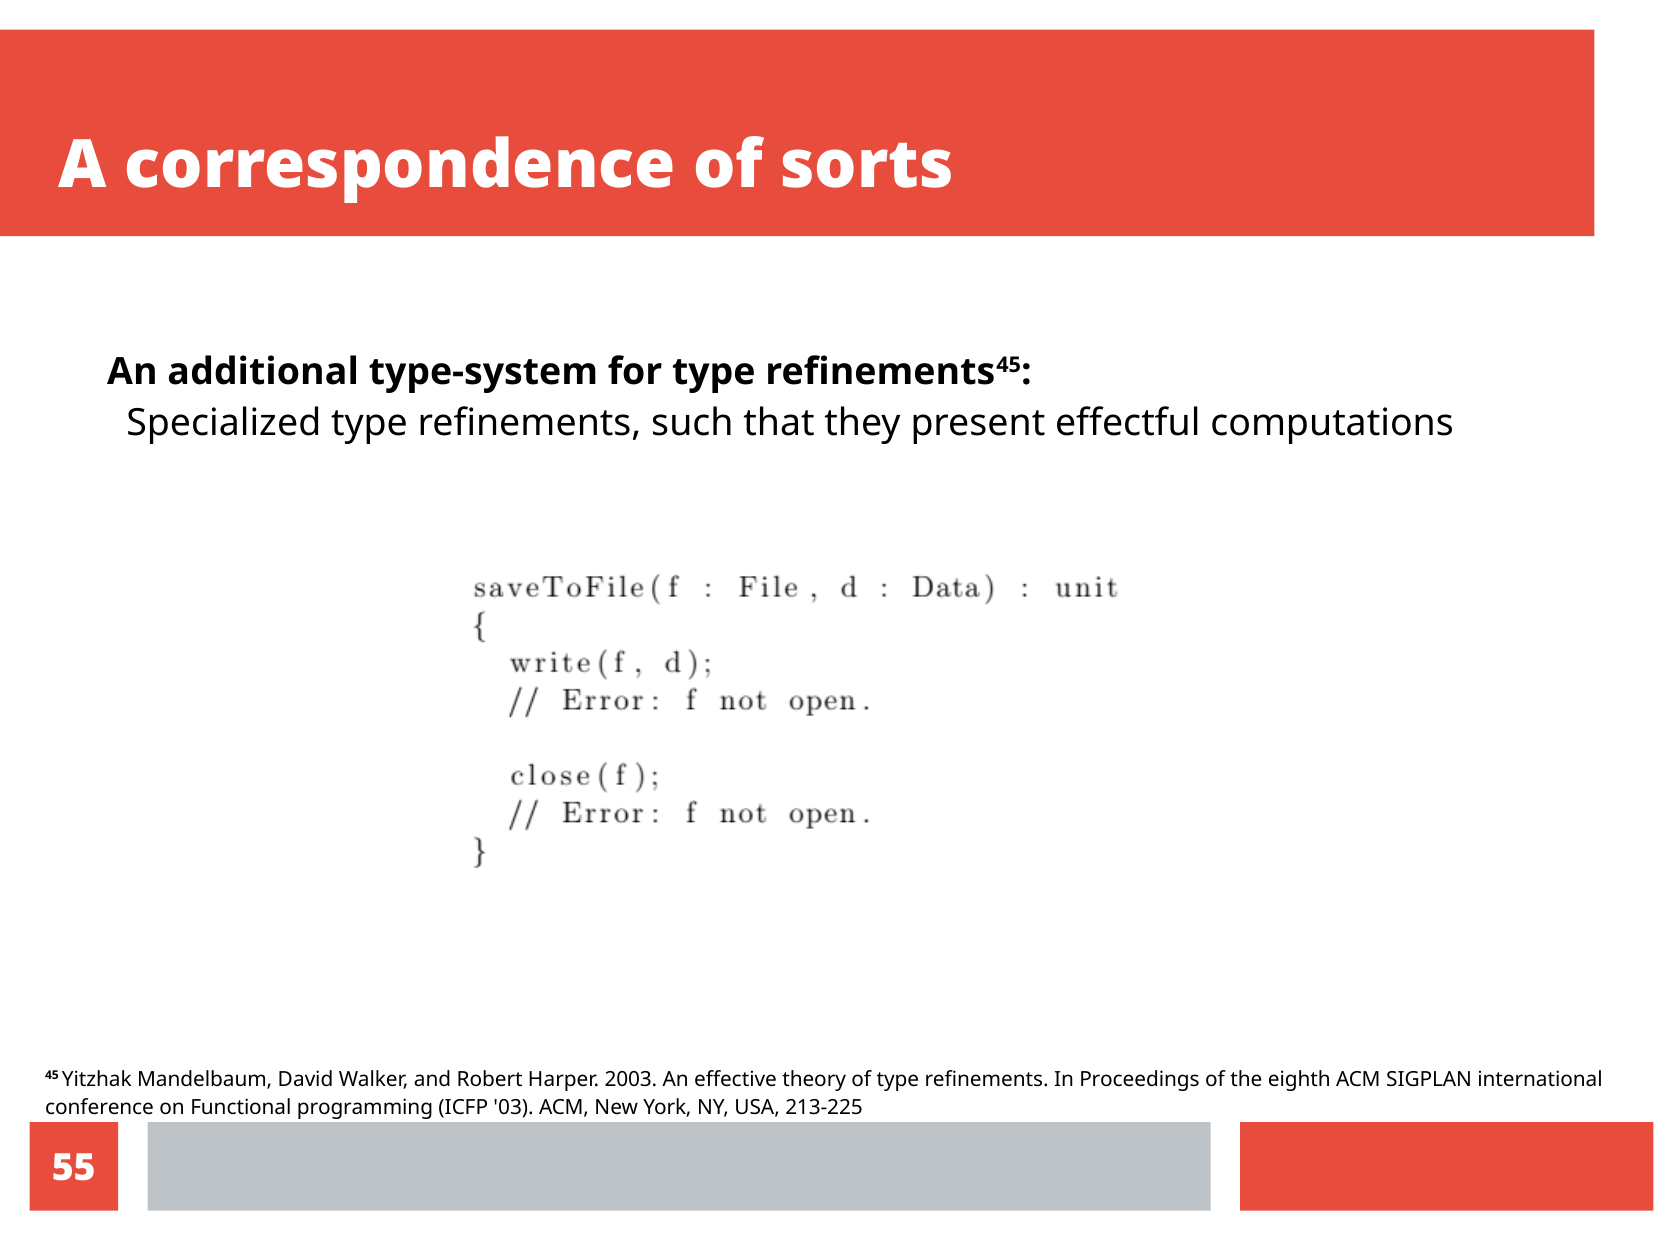

# A correspondence of sorts
An additional type-system for type refinements45:
 Specialized type refinements, such that they present effectful computations
45 Yitzhak Mandelbaum, David Walker, and Robert Harper. 2003. An effective theory of type refinements. In Proceedings of the eighth ACM SIGPLAN international conference on Functional programming (ICFP '03). ACM, New York, NY, USA, 213-225
55